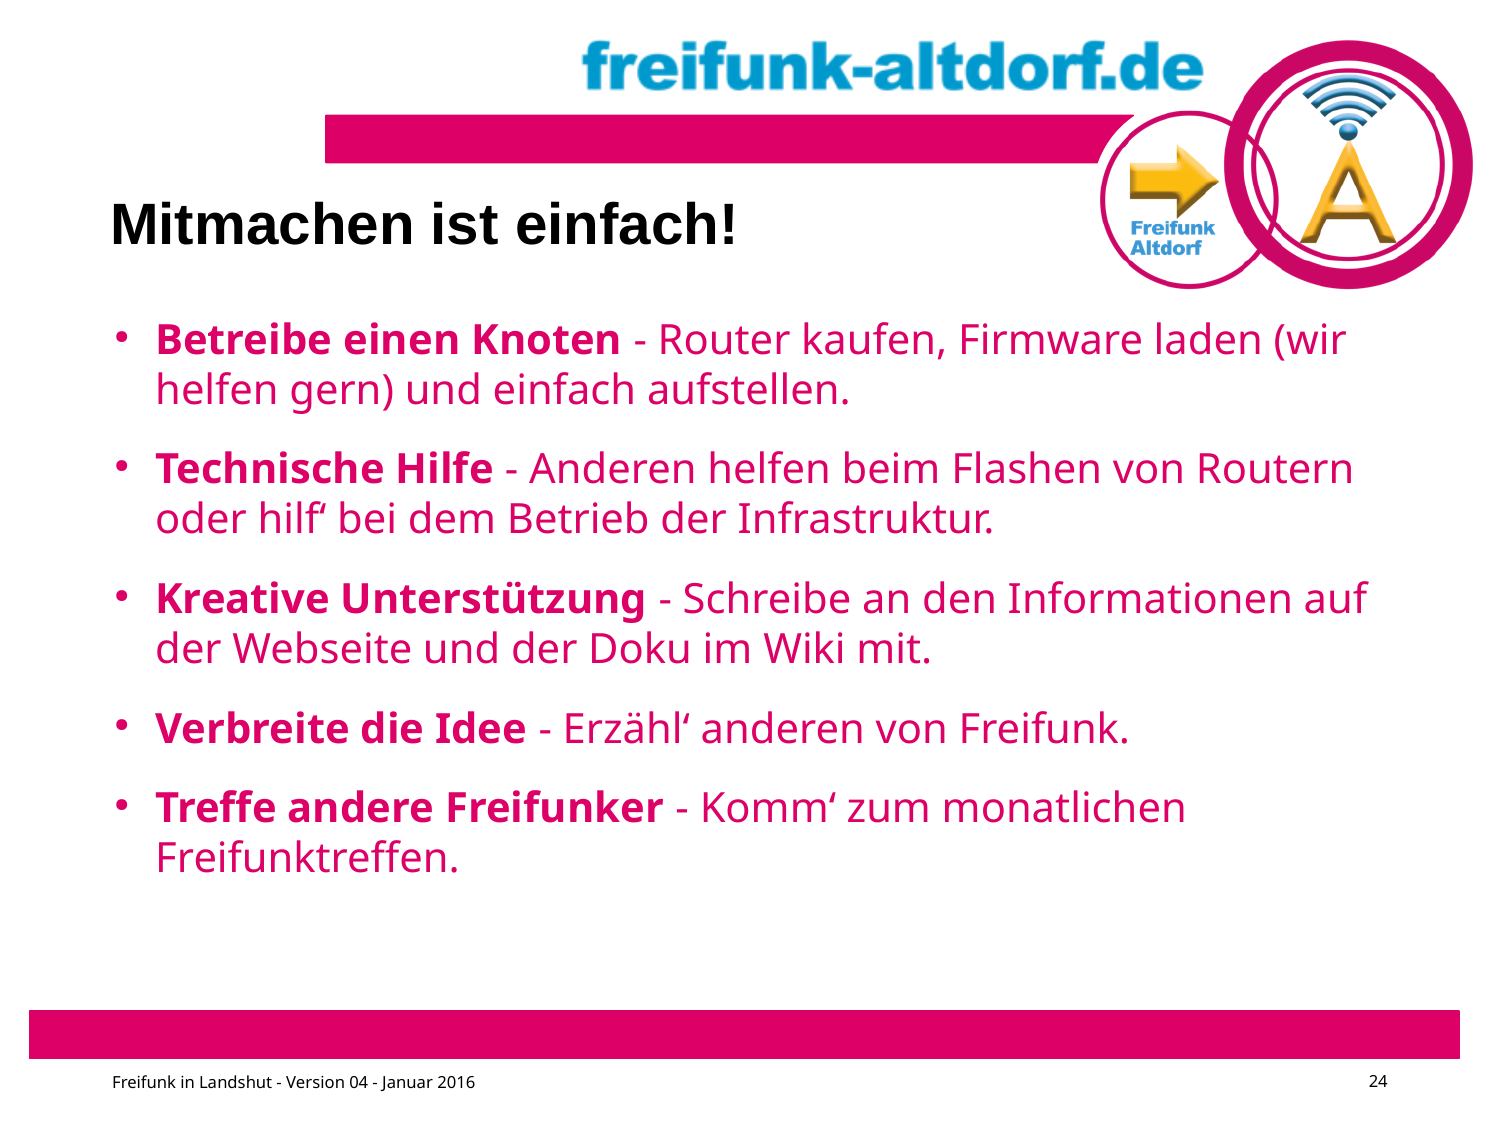

# Mitmachen ist einfach!
Betreibe einen Knoten - Router kaufen, Firmware laden (wir helfen gern) und einfach aufstellen.
Technische Hilfe - Anderen helfen beim Flashen von Routern oder hilf‘ bei dem Betrieb der Infrastruktur.
Kreative Unterstützung - Schreibe an den Informationen auf der Webseite und der Doku im Wiki mit.
Verbreite die Idee - Erzähl‘ anderen von Freifunk.
Treffe andere Freifunker - Komm‘ zum monatlichen Freifunktreffen.
Freifunk in Landshut - Version 04 - Januar 2016